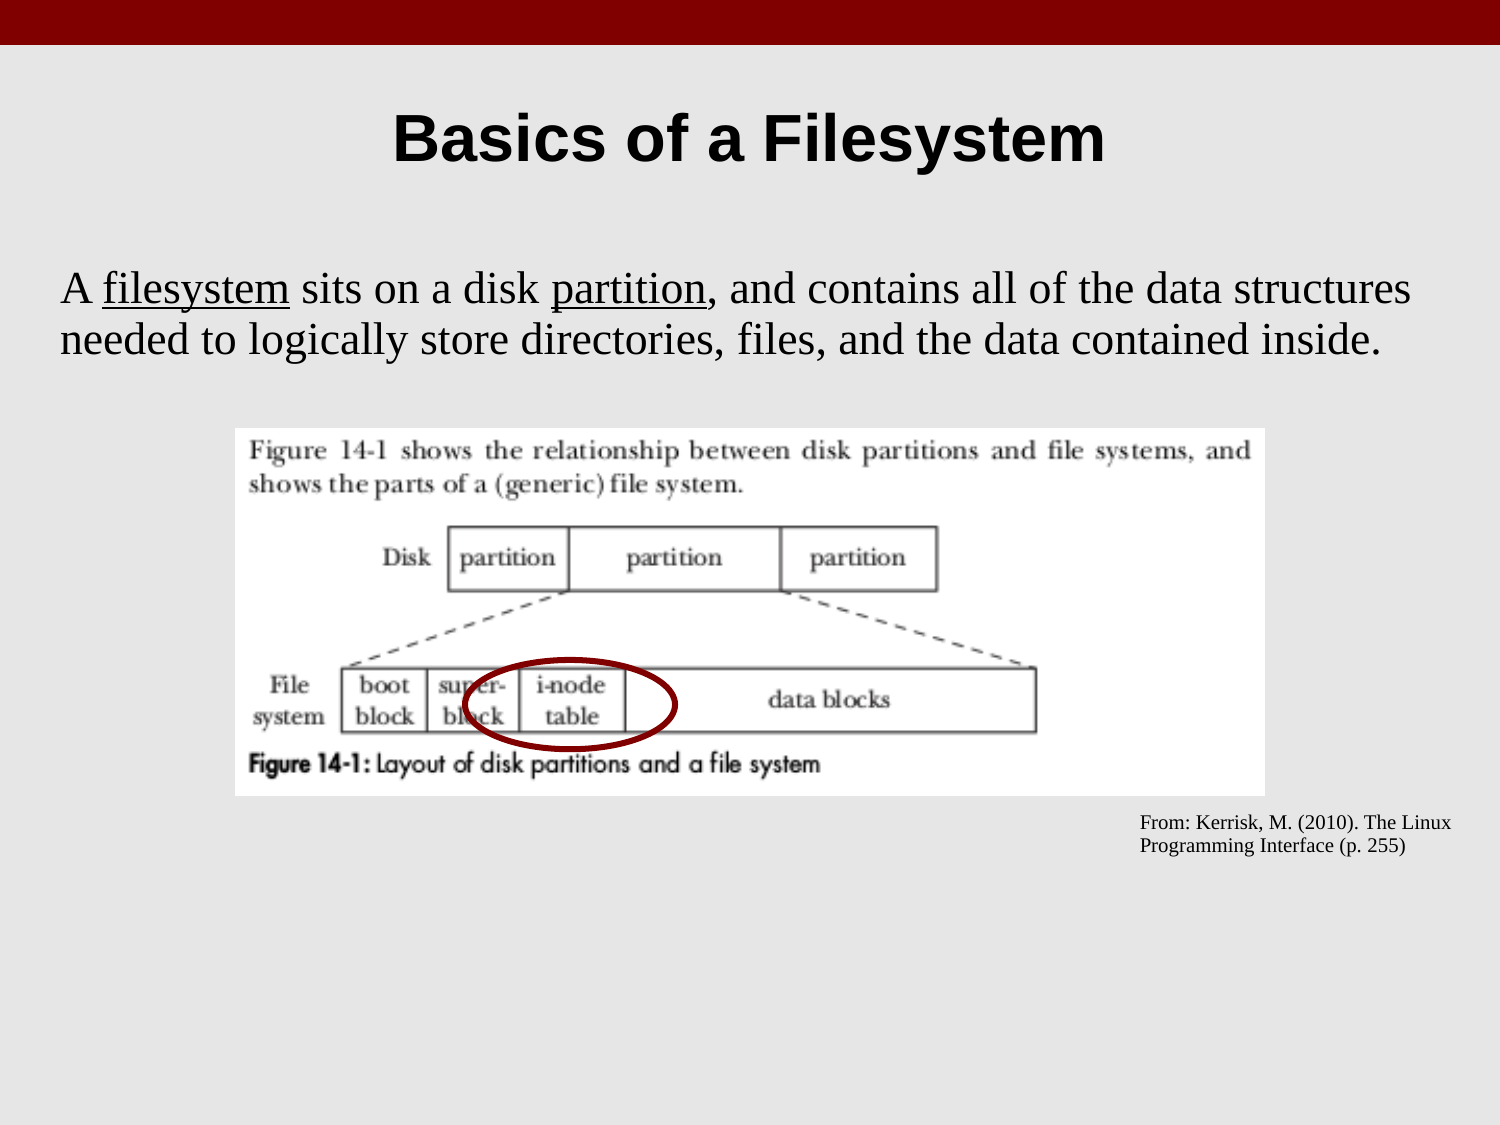

# Basics of a Filesystem
A filesystem sits on a disk partition, and contains all of the data structures needed to logically store directories, files, and the data contained inside.
From: Kerrisk, M. (2010). The Linux Programming Interface (p. 255)